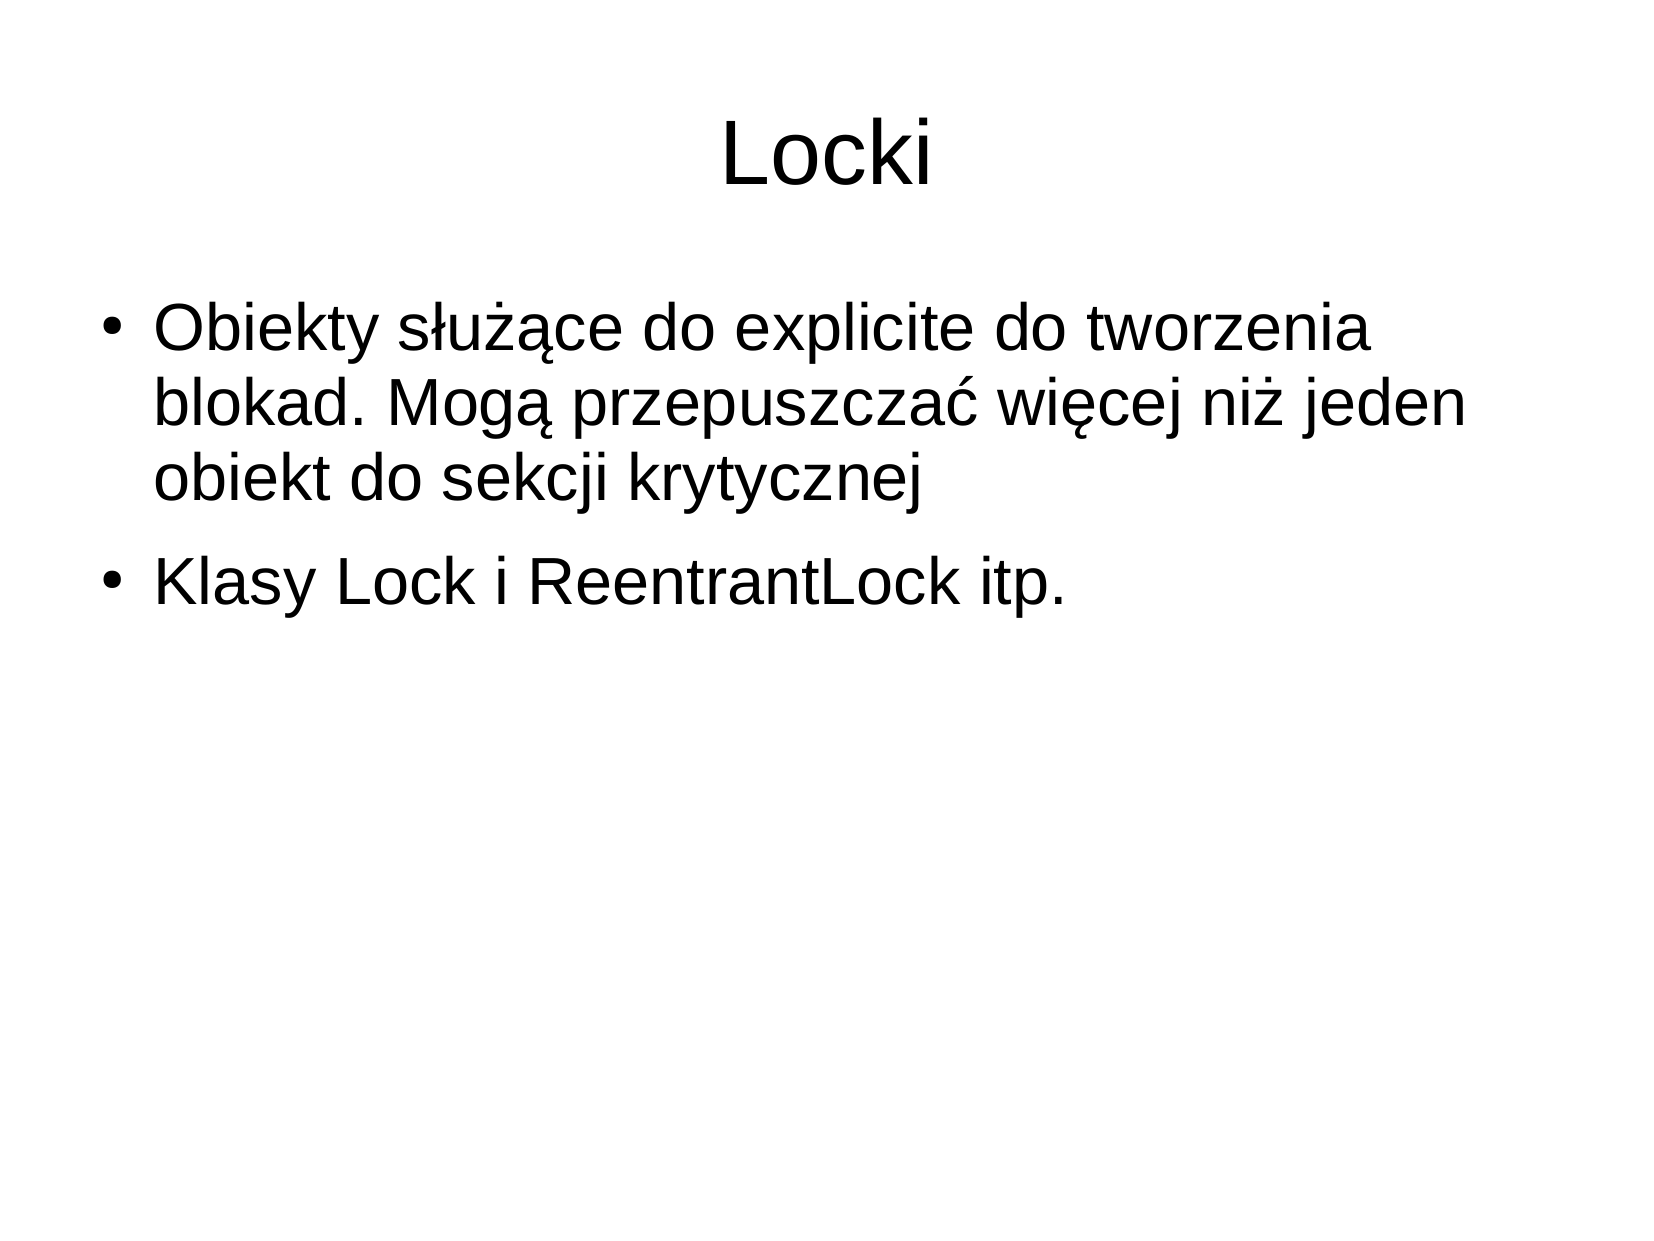

# Locki
Obiekty służące do explicite do tworzenia blokad. Mogą przepuszczać więcej niż jeden obiekt do sekcji krytycznej
Klasy Lock i ReentrantLock itp.